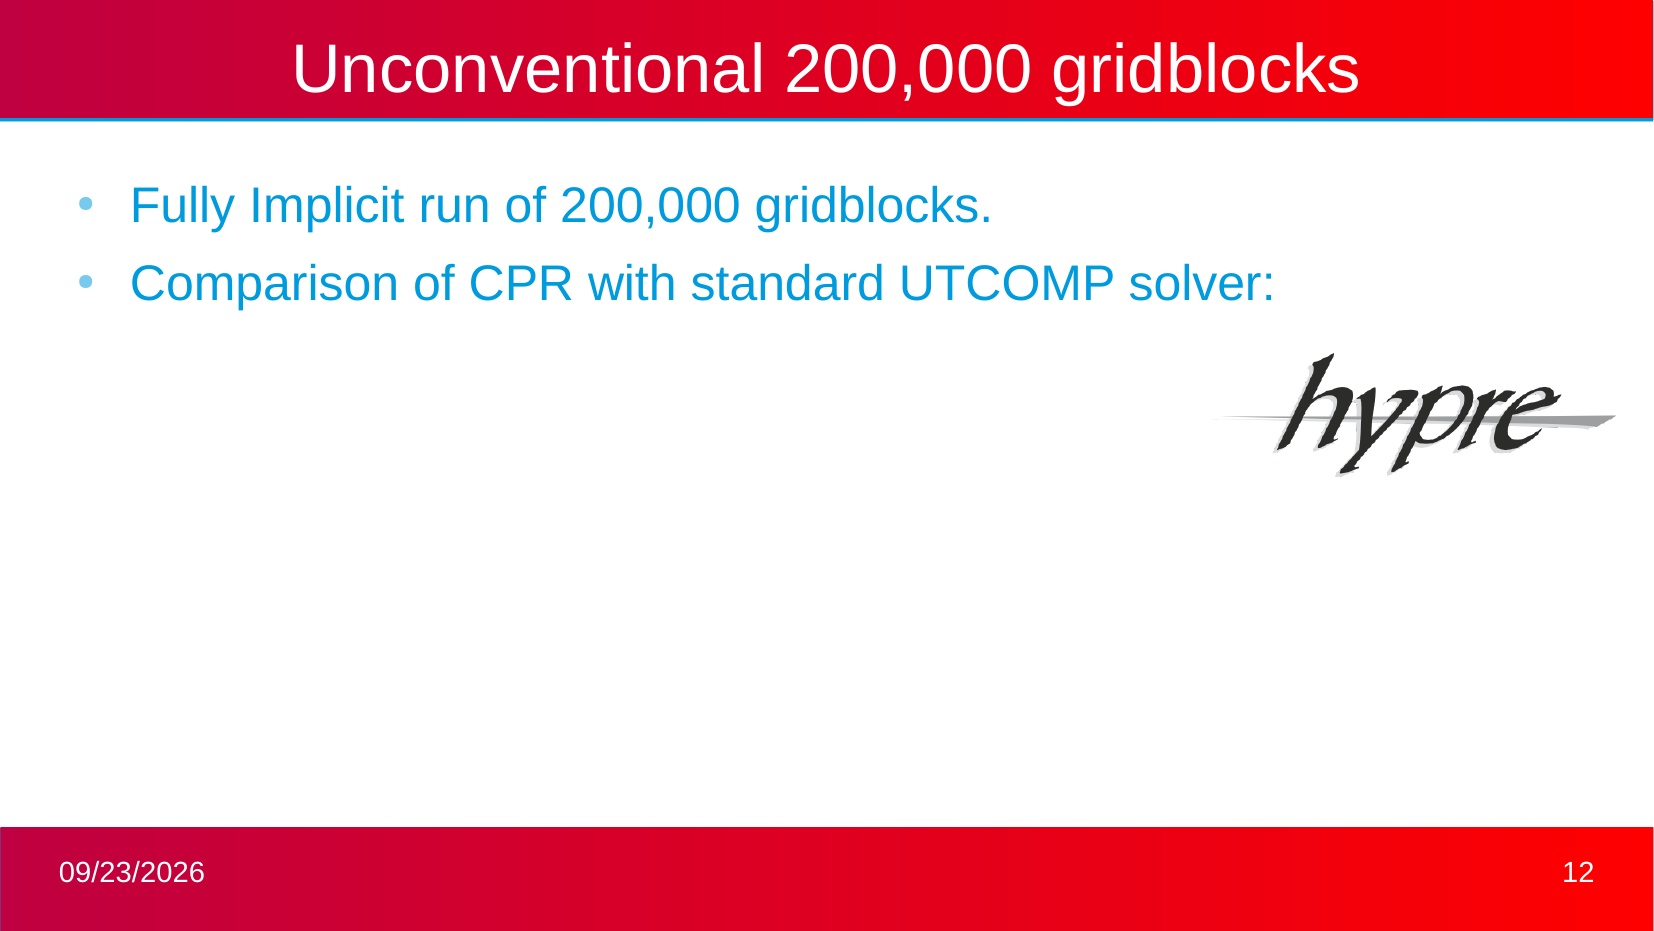

# Unconventional 200,000 gridblocks
Fully Implicit run of 200,000 gridblocks.
Comparison of CPR with standard UTCOMP solver:
12